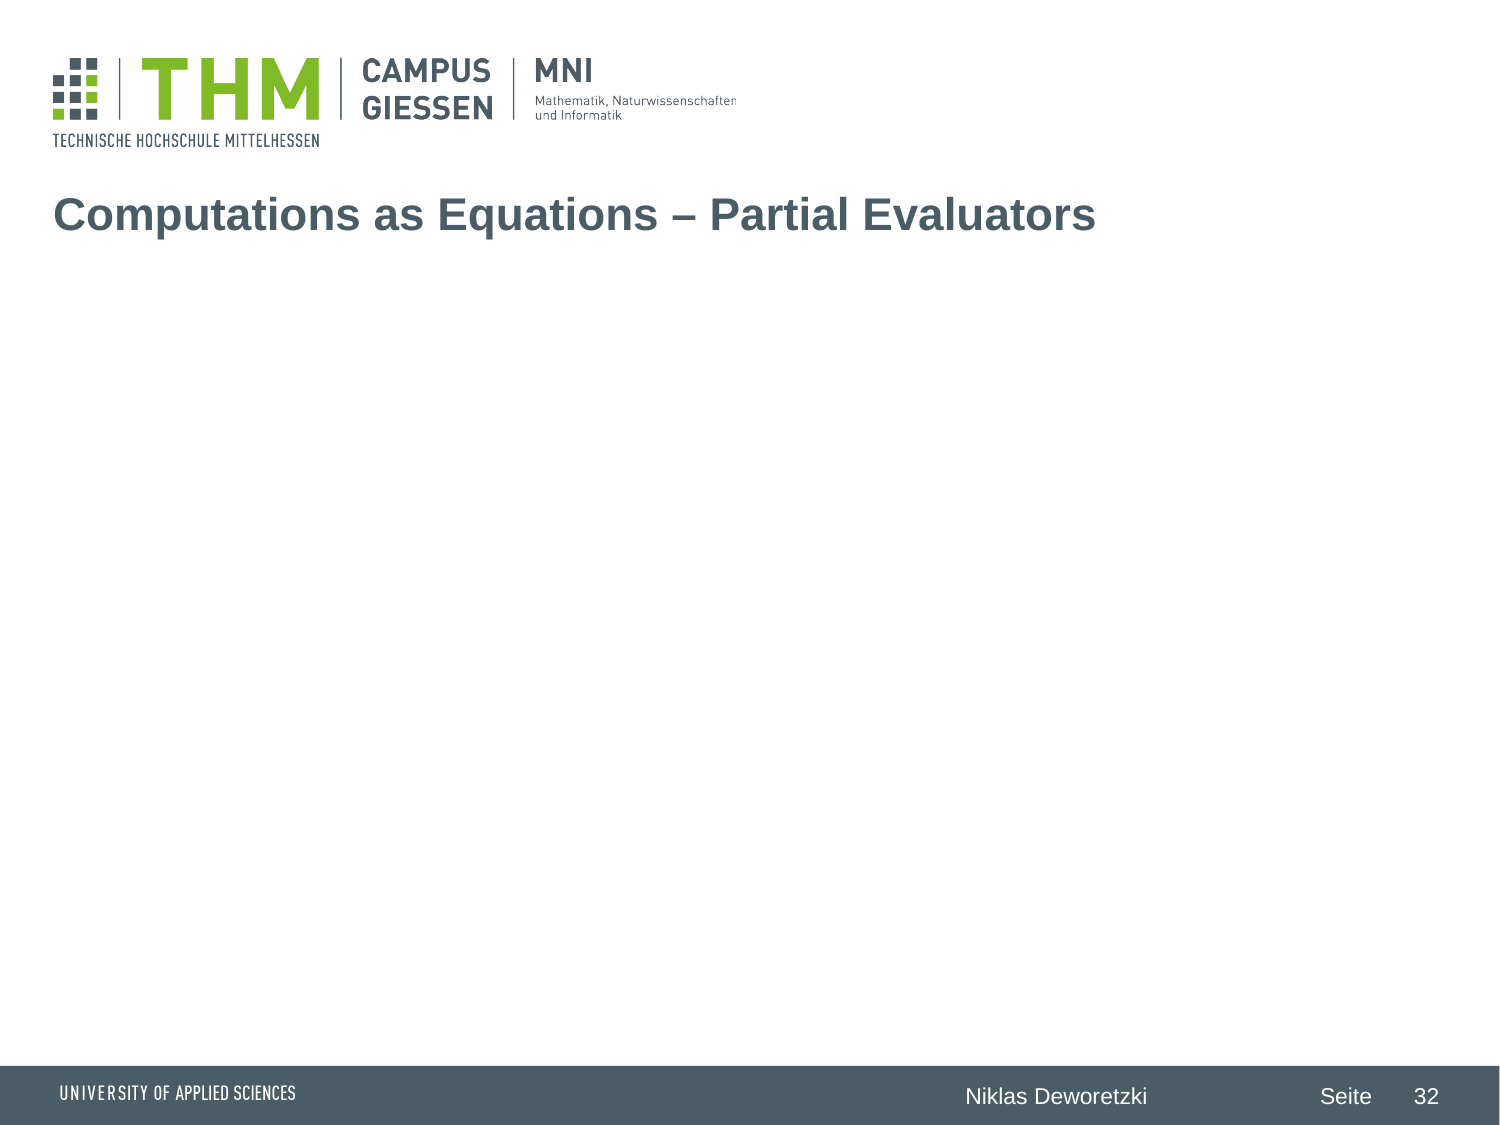

# Computations as Equations – Partial Evaluators